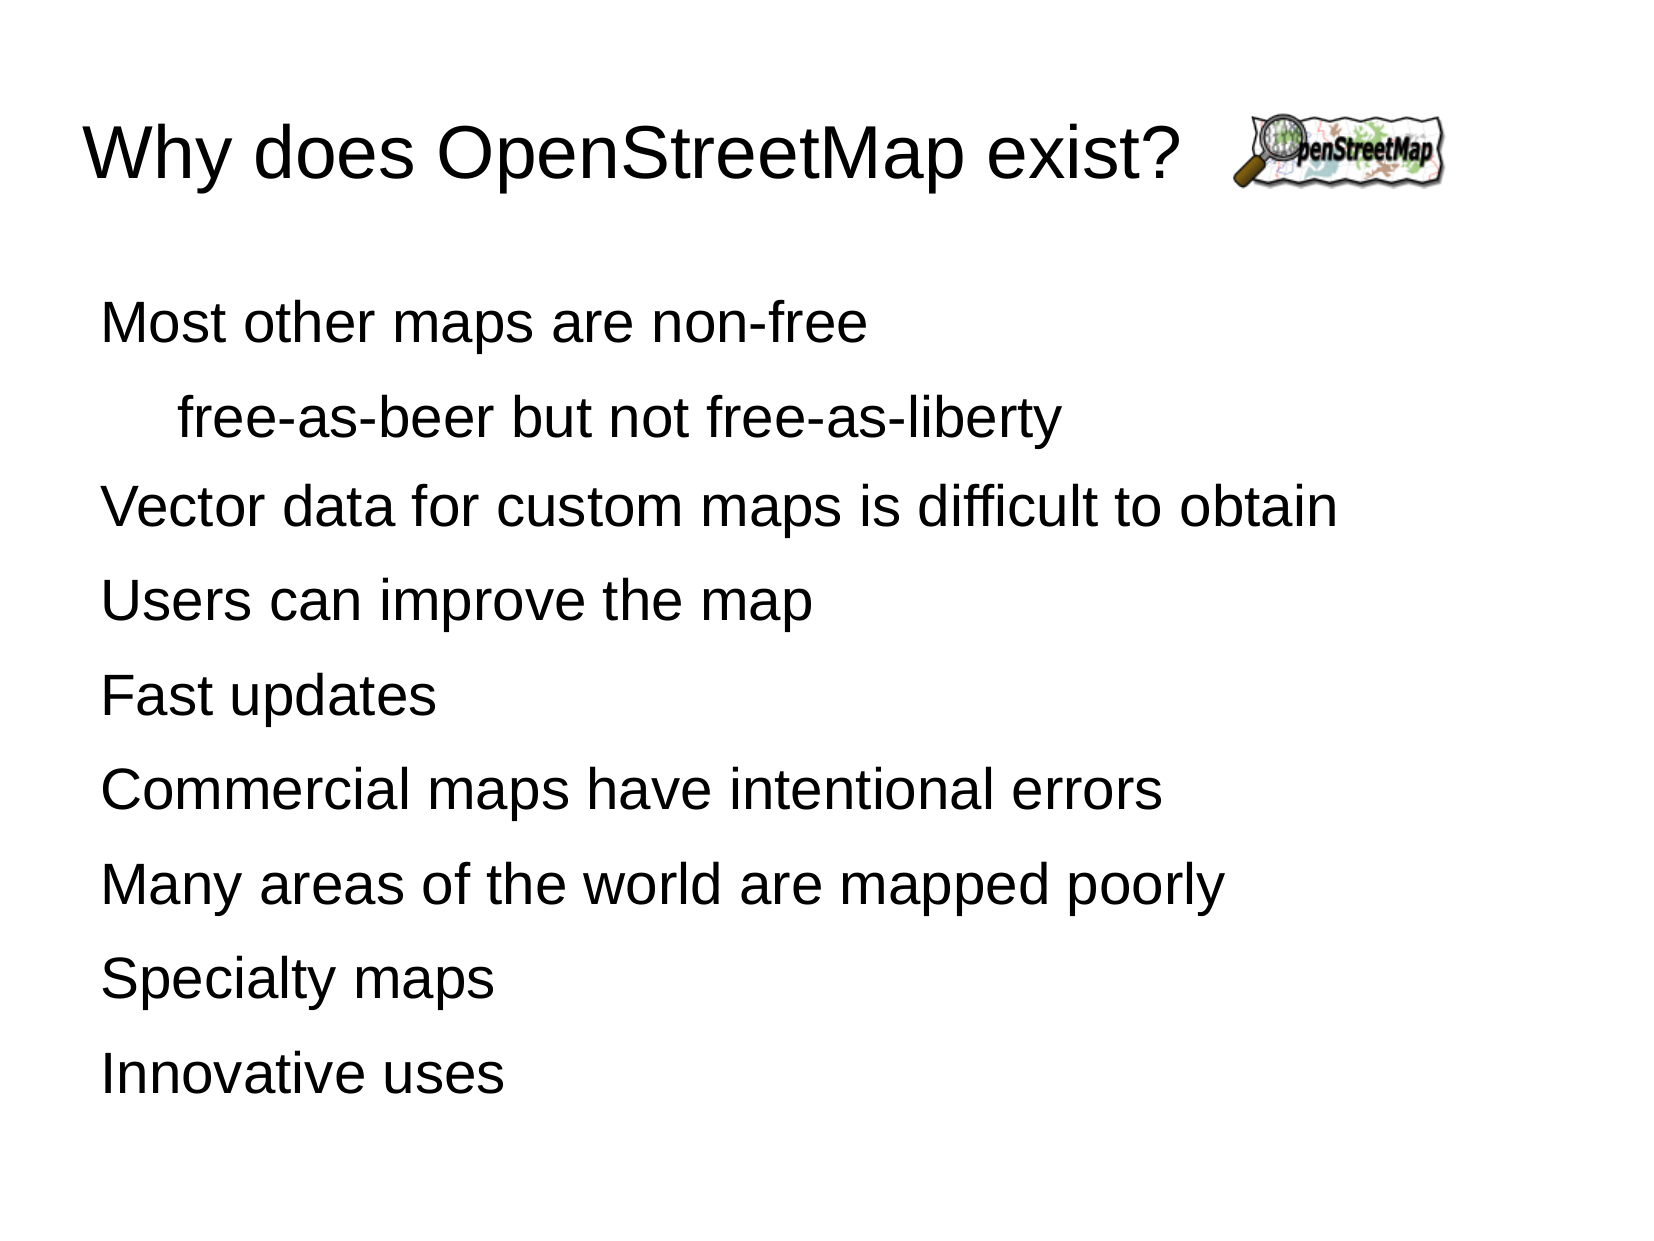

# Why does OpenStreetMap exist?
Most other maps are non-free
free-as-beer but not free-as-liberty
Vector data for custom maps is difficult to obtain
Users can improve the map
Fast updates
Commercial maps have intentional errors
Many areas of the world are mapped poorly
Specialty maps
Innovative uses